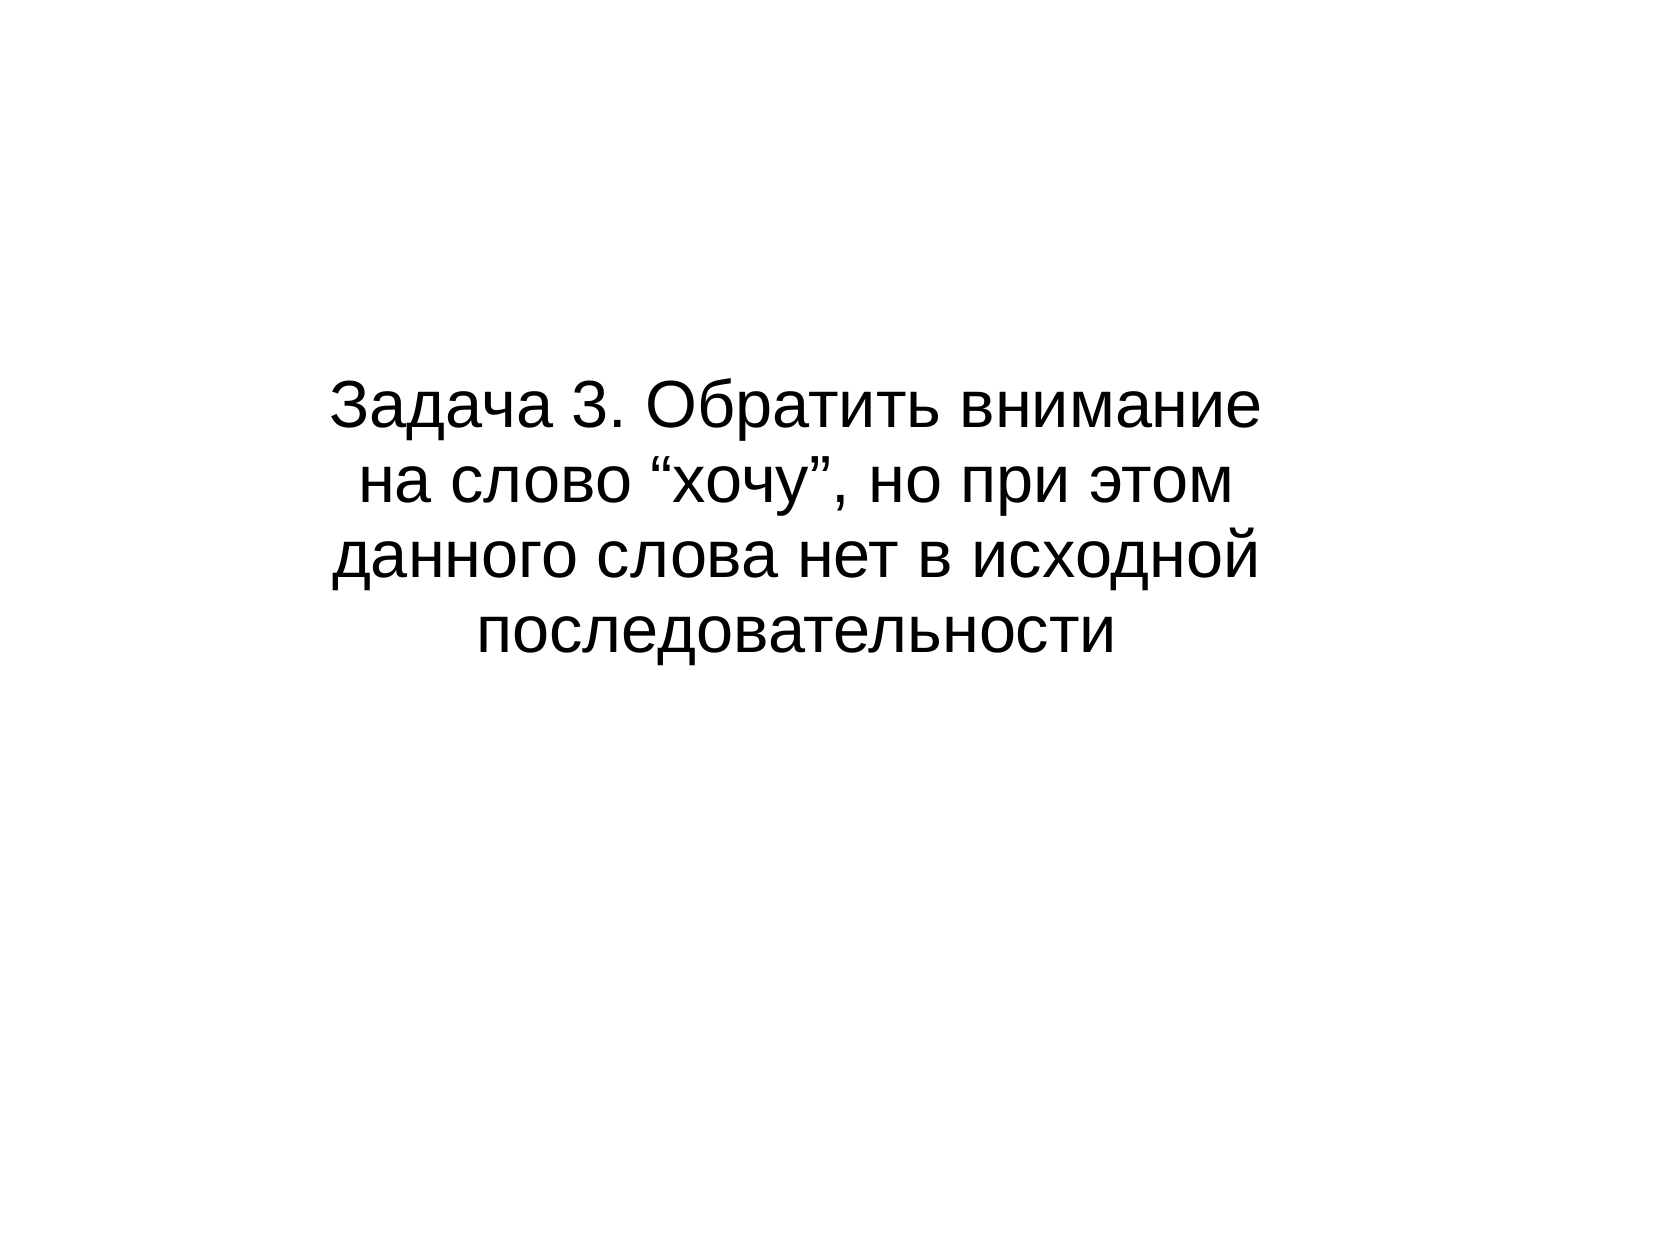

Задача 3. Обратить внимание на слово “хочу”, но при этом данного слова нет в исходной последовательности